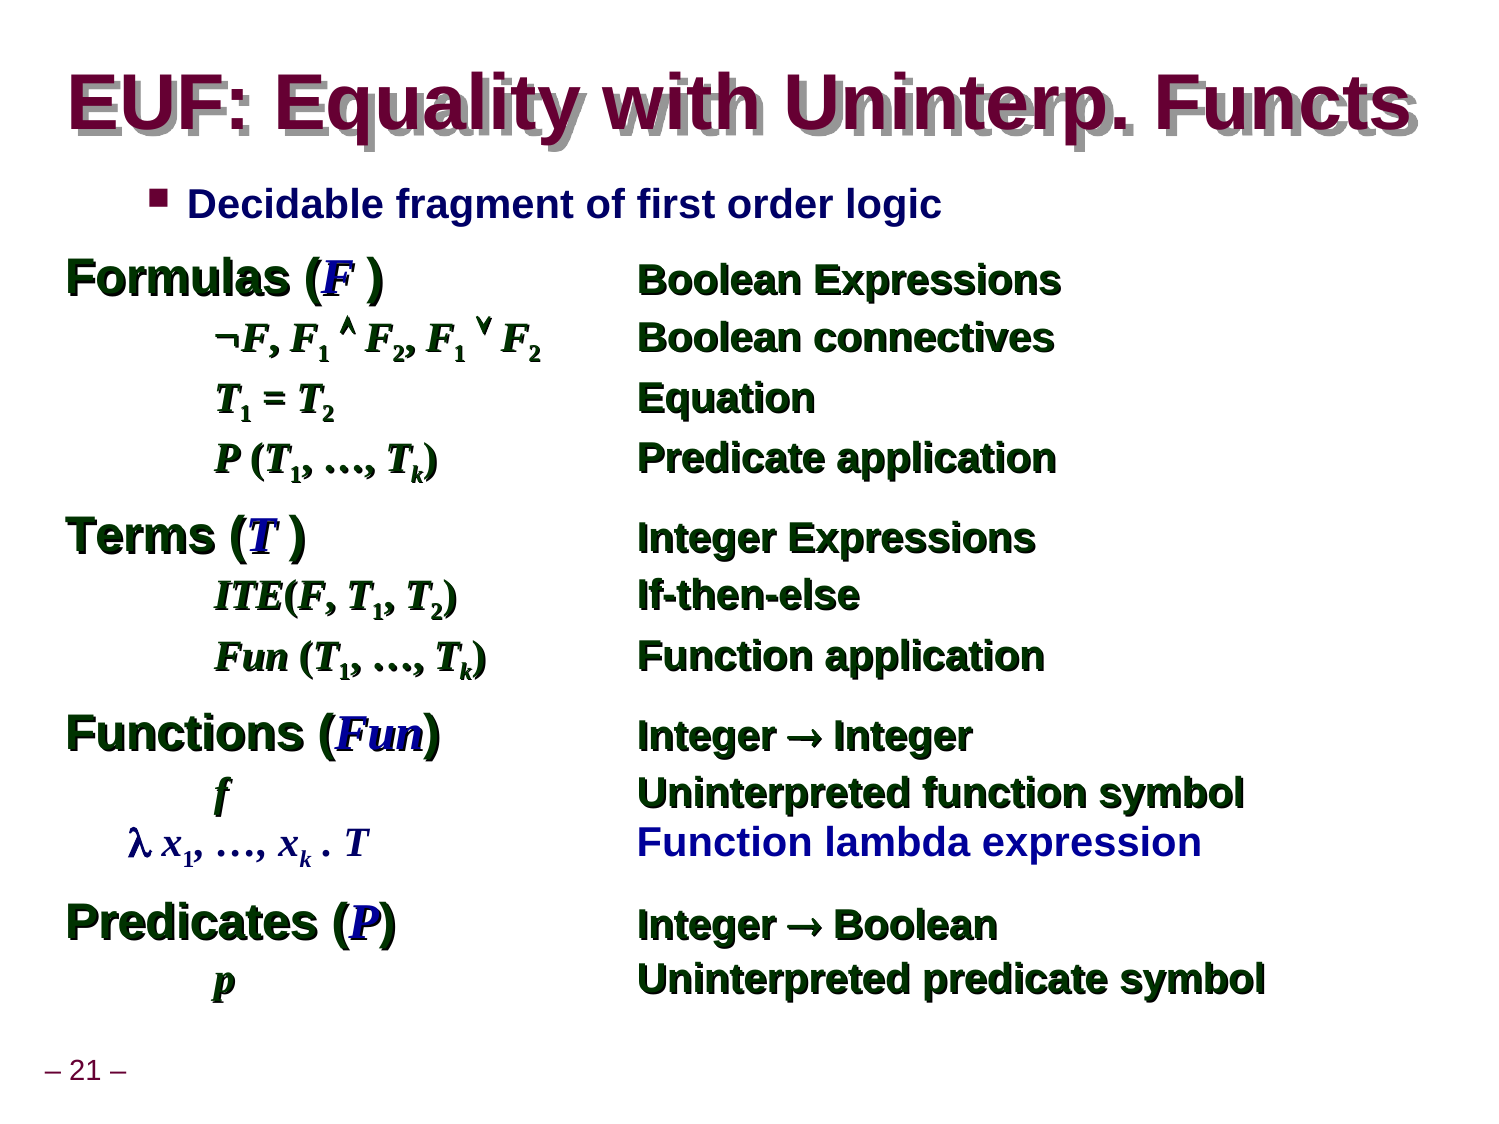

# EUF: Equality with Uninterp. Functs
Decidable fragment of first order logic
Formulas (F )	Boolean Expressions
F, F1  F2, F1  F2	Boolean connectives
T1 = T2	Equation
P (T1, …, Tk)	Predicate application
Terms (T )	Integer Expressions
ITE(F, T1, T2)	If-then-else
Fun (T1, …, Tk)	Function application
Functions (Fun)	Integer  Integer
f		Uninterpreted function symbol
	 x1, …, xk . T	Function lambda expression
Predicates (P)	Integer  Boolean
p		Uninterpreted predicate symbol